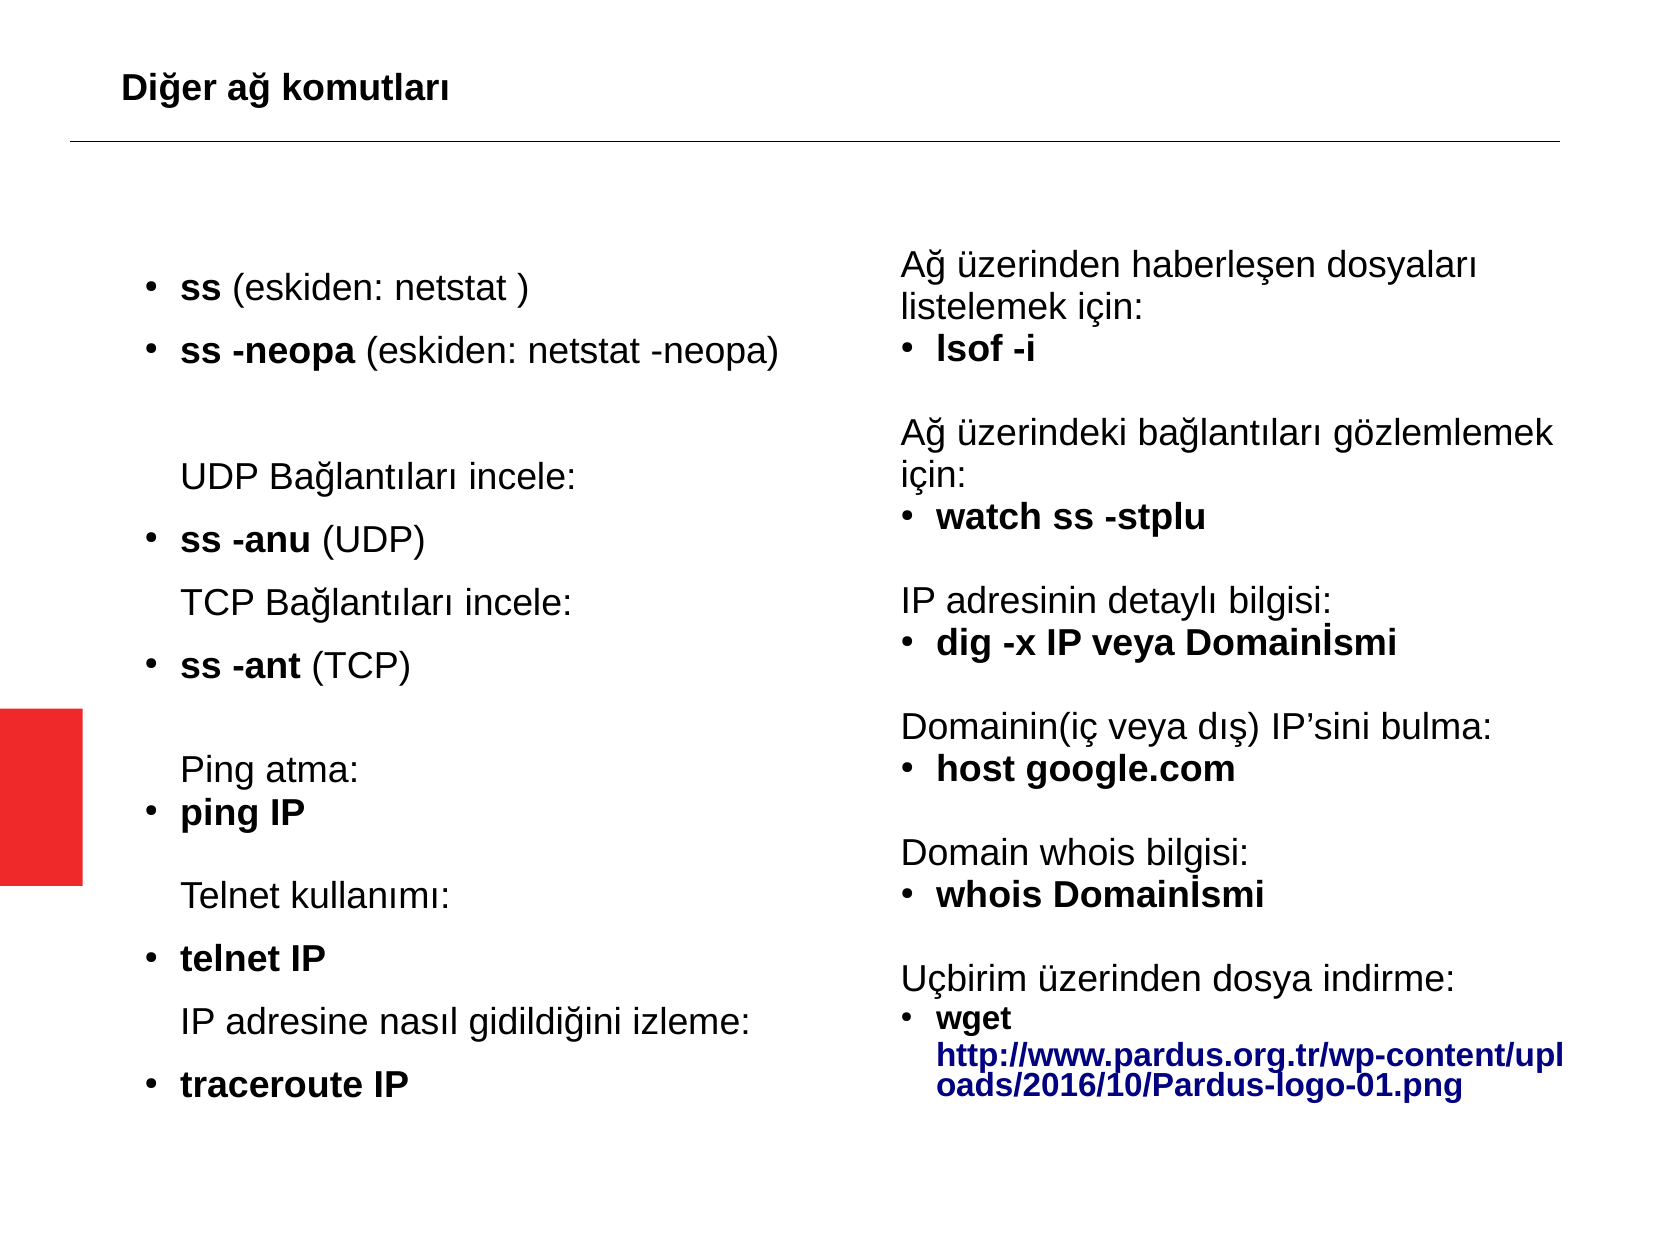

Diğer ağ komutları
Ağ üzerinden haberleşen dosyaları listelemek için:
lsof -i
Ağ üzerindeki bağlantıları gözlemlemek için:
watch ss -stplu
IP adresinin detaylı bilgisi:
dig -x IP veya Domainİsmi
Domainin(iç veya dış) IP’sini bulma:
host google.com
Domain whois bilgisi:
whois Domainİsmi
Uçbirim üzerinden dosya indirme:
wget http://www.pardus.org.tr/wp-content/uploads/2016/10/Pardus-logo-01.png
ss (eskiden: netstat )
ss -neopa (eskiden: netstat -neopa)
UDP Bağlantıları incele:
ss -anu (UDP)
TCP Bağlantıları incele:
ss -ant (TCP)
Ping atma:
ping IP
Telnet kullanımı:
telnet IP
IP adresine nasıl gidildiğini izleme:
traceroute IP